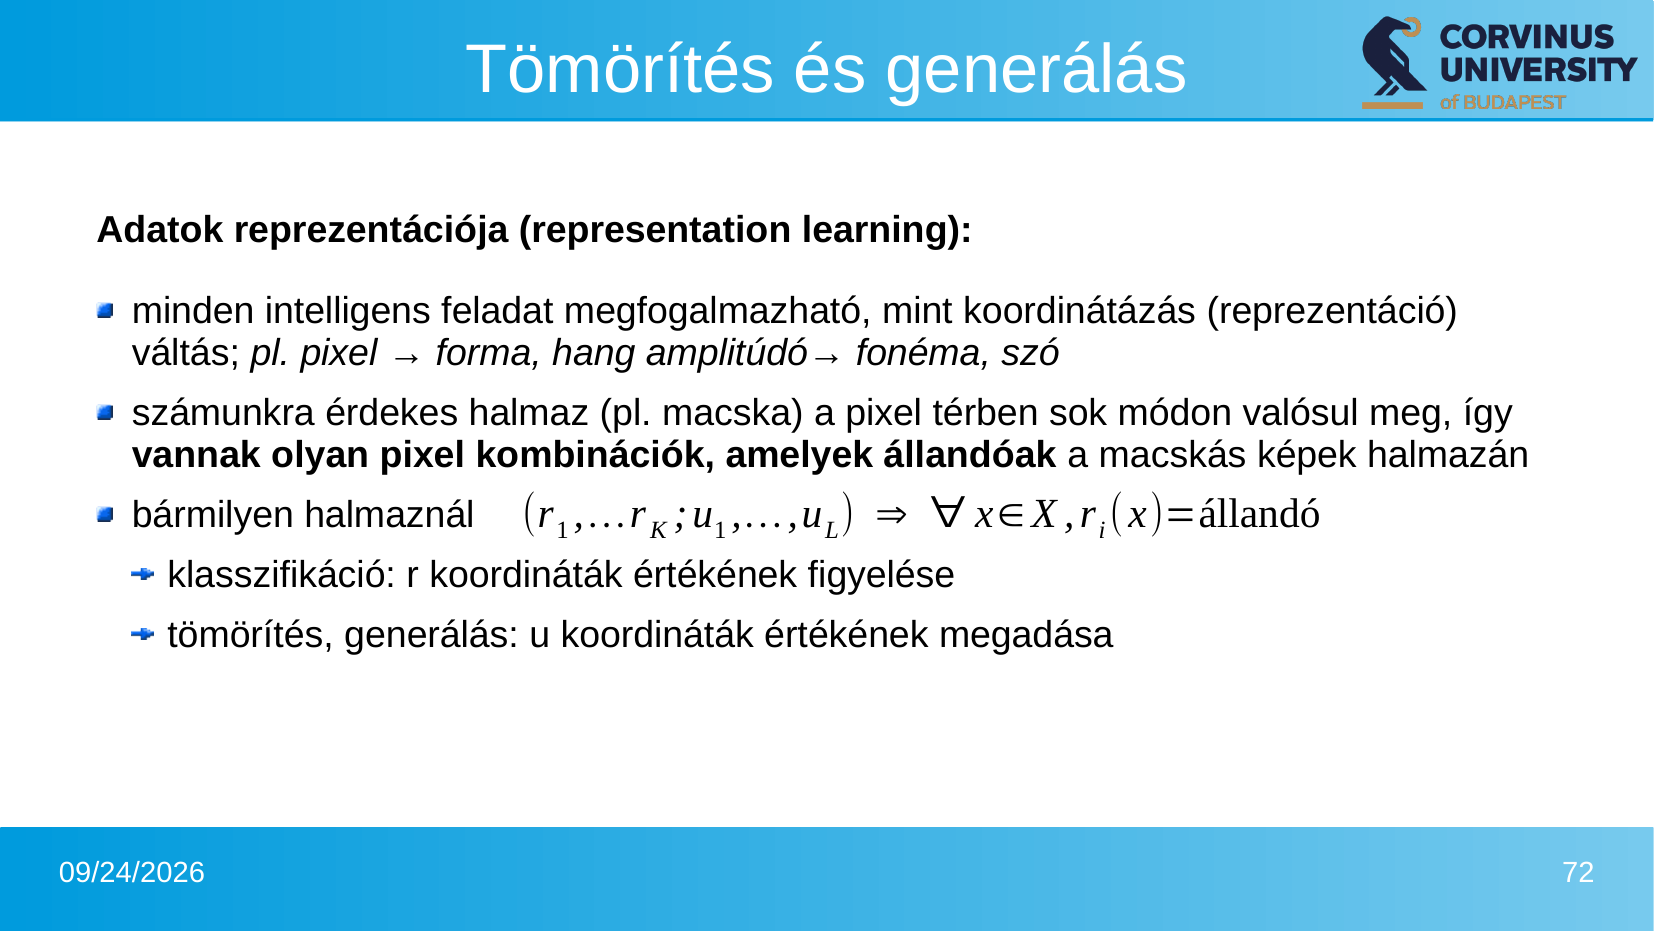

# Tömörítés és generálás
Adatok reprezentációja (representation learning):
minden intelligens feladat megfogalmazható, mint koordinátázás (reprezentáció) váltás; pl. pixel → forma, hang amplitúdó→ fonéma, szó
számunkra érdekes halmaz (pl. macska) a pixel térben sok módon valósul meg, így vannak olyan pixel kombinációk, amelyek állandóak a macskás képek halmazán
bármilyen halmaznál
klasszifikáció: r koordináták értékének figyelése
tömörítés, generálás: u koordináták értékének megadása
72